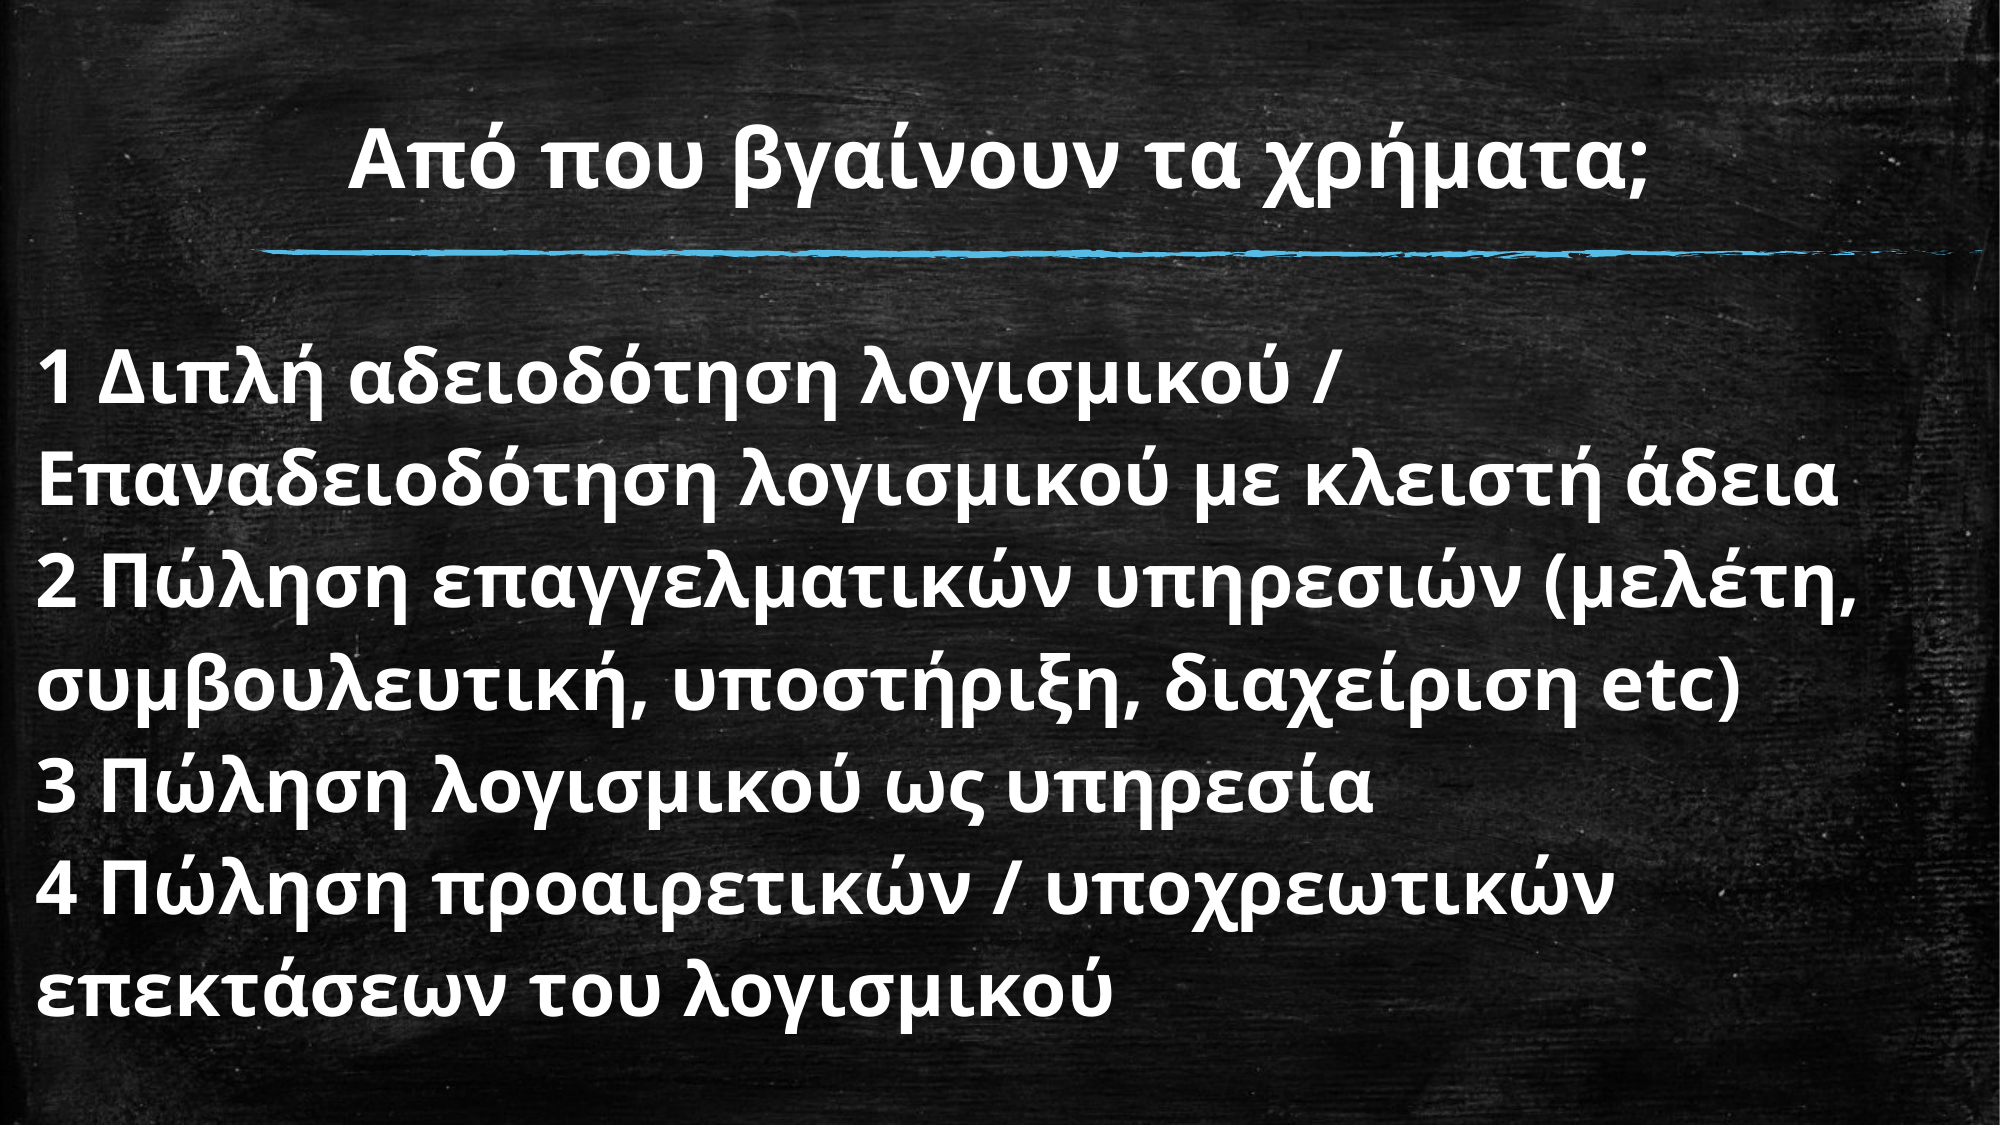

# Από που βγαίνουν τα χρήματα;
1 Διπλή αδειοδότηση λογισμικού / Επαναδειοδότηση λογισμικού με κλειστή άδεια
2 Πώληση επαγγελματικών υπηρεσιών (μελέτη, συμβουλευτική, υποστήριξη, διαχείριση etc)
3 Πώληση λογισμικού ως υπηρεσία
4 Πώληση προαιρετικών / υποχρεωτικών επεκτάσεων του λογισμικού